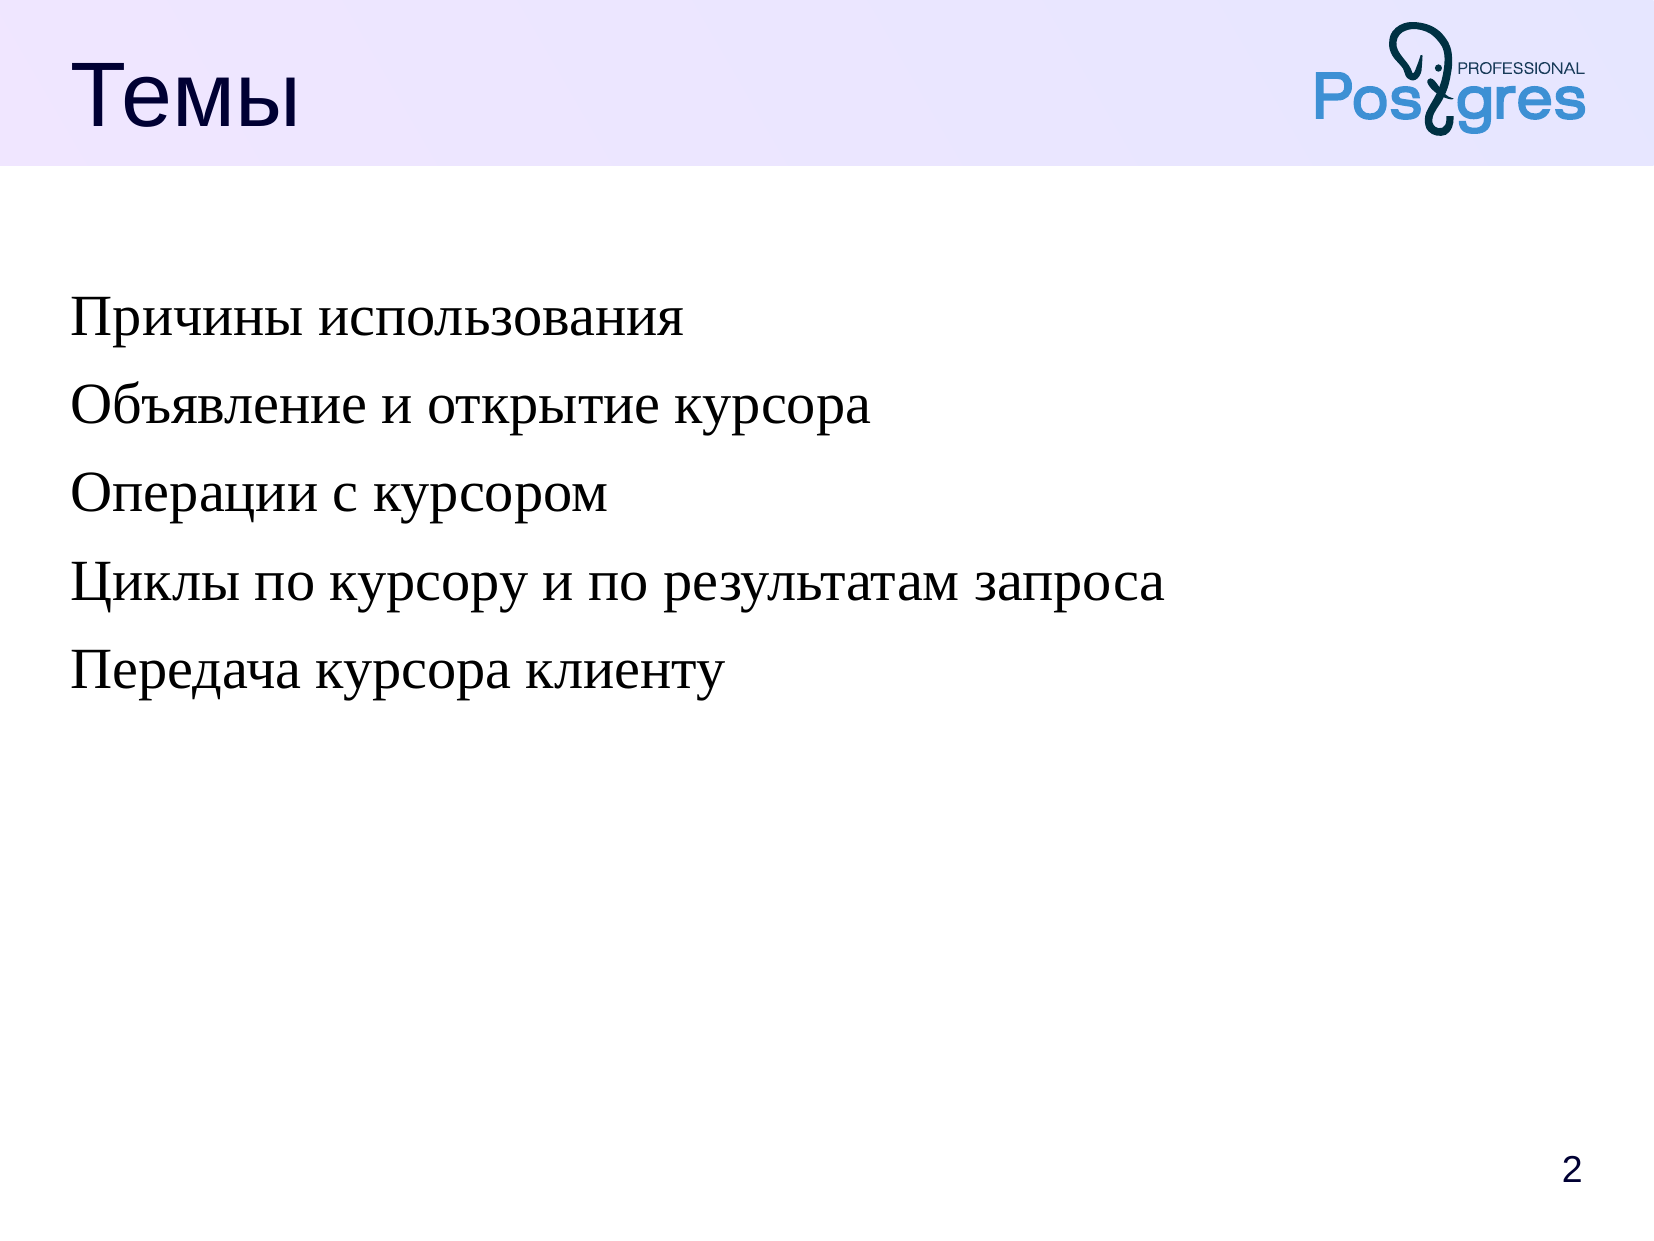

# Темы
Причины использования
Объявление и открытие курсора
Операции с курсором
Циклы по курсору и по результатам запроса
Передача курсора клиенту